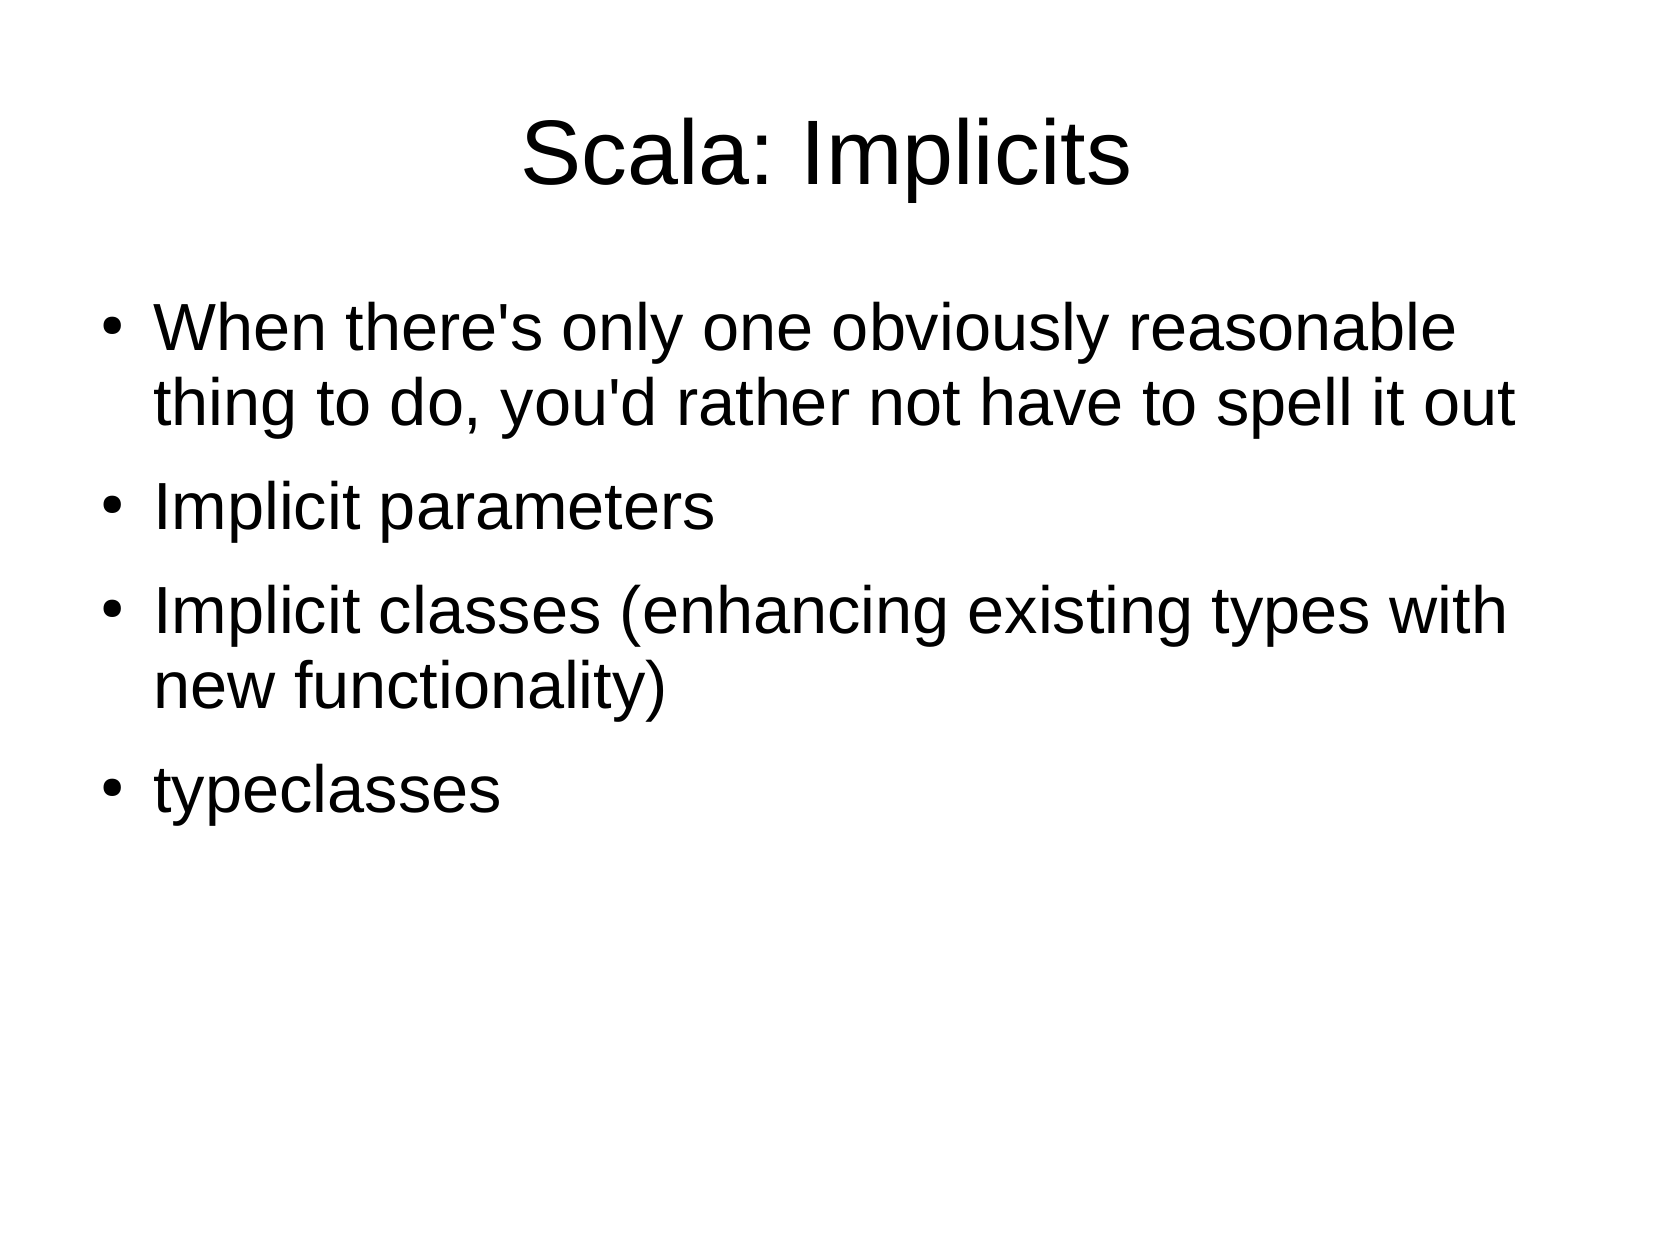

# Scala: Implicits
When there's only one obviously reasonable thing to do, you'd rather not have to spell it out
Implicit parameters
Implicit classes (enhancing existing types with new functionality)
typeclasses